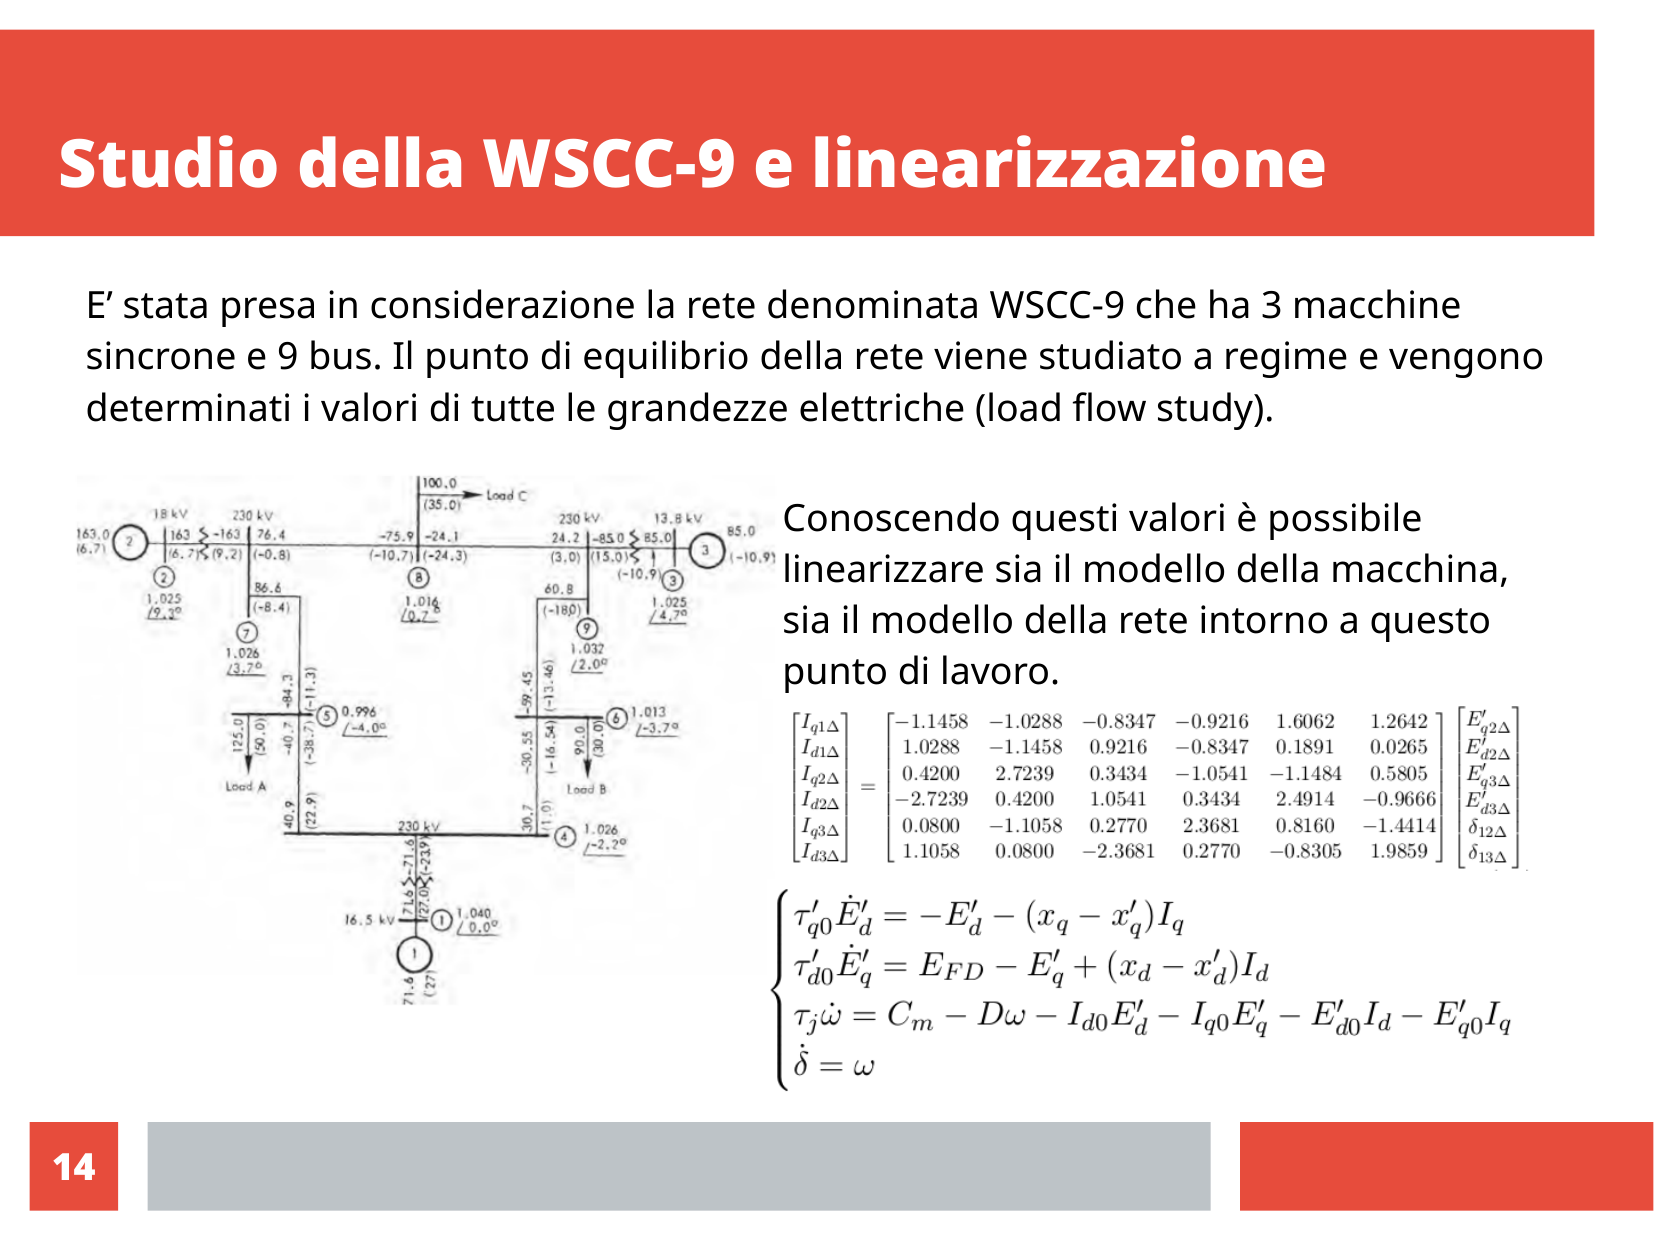

# Studio della WSCC-9 e linearizzazione
E’ stata presa in considerazione la rete denominata WSCC-9 che ha 3 macchine sincrone e 9 bus. Il punto di equilibrio della rete viene studiato a regime e vengono determinati i valori di tutte le grandezze elettriche (load flow study).
Conoscendo questi valori è possibile linearizzare sia il modello della macchina, sia il modello della rete intorno a questo punto di lavoro.
14